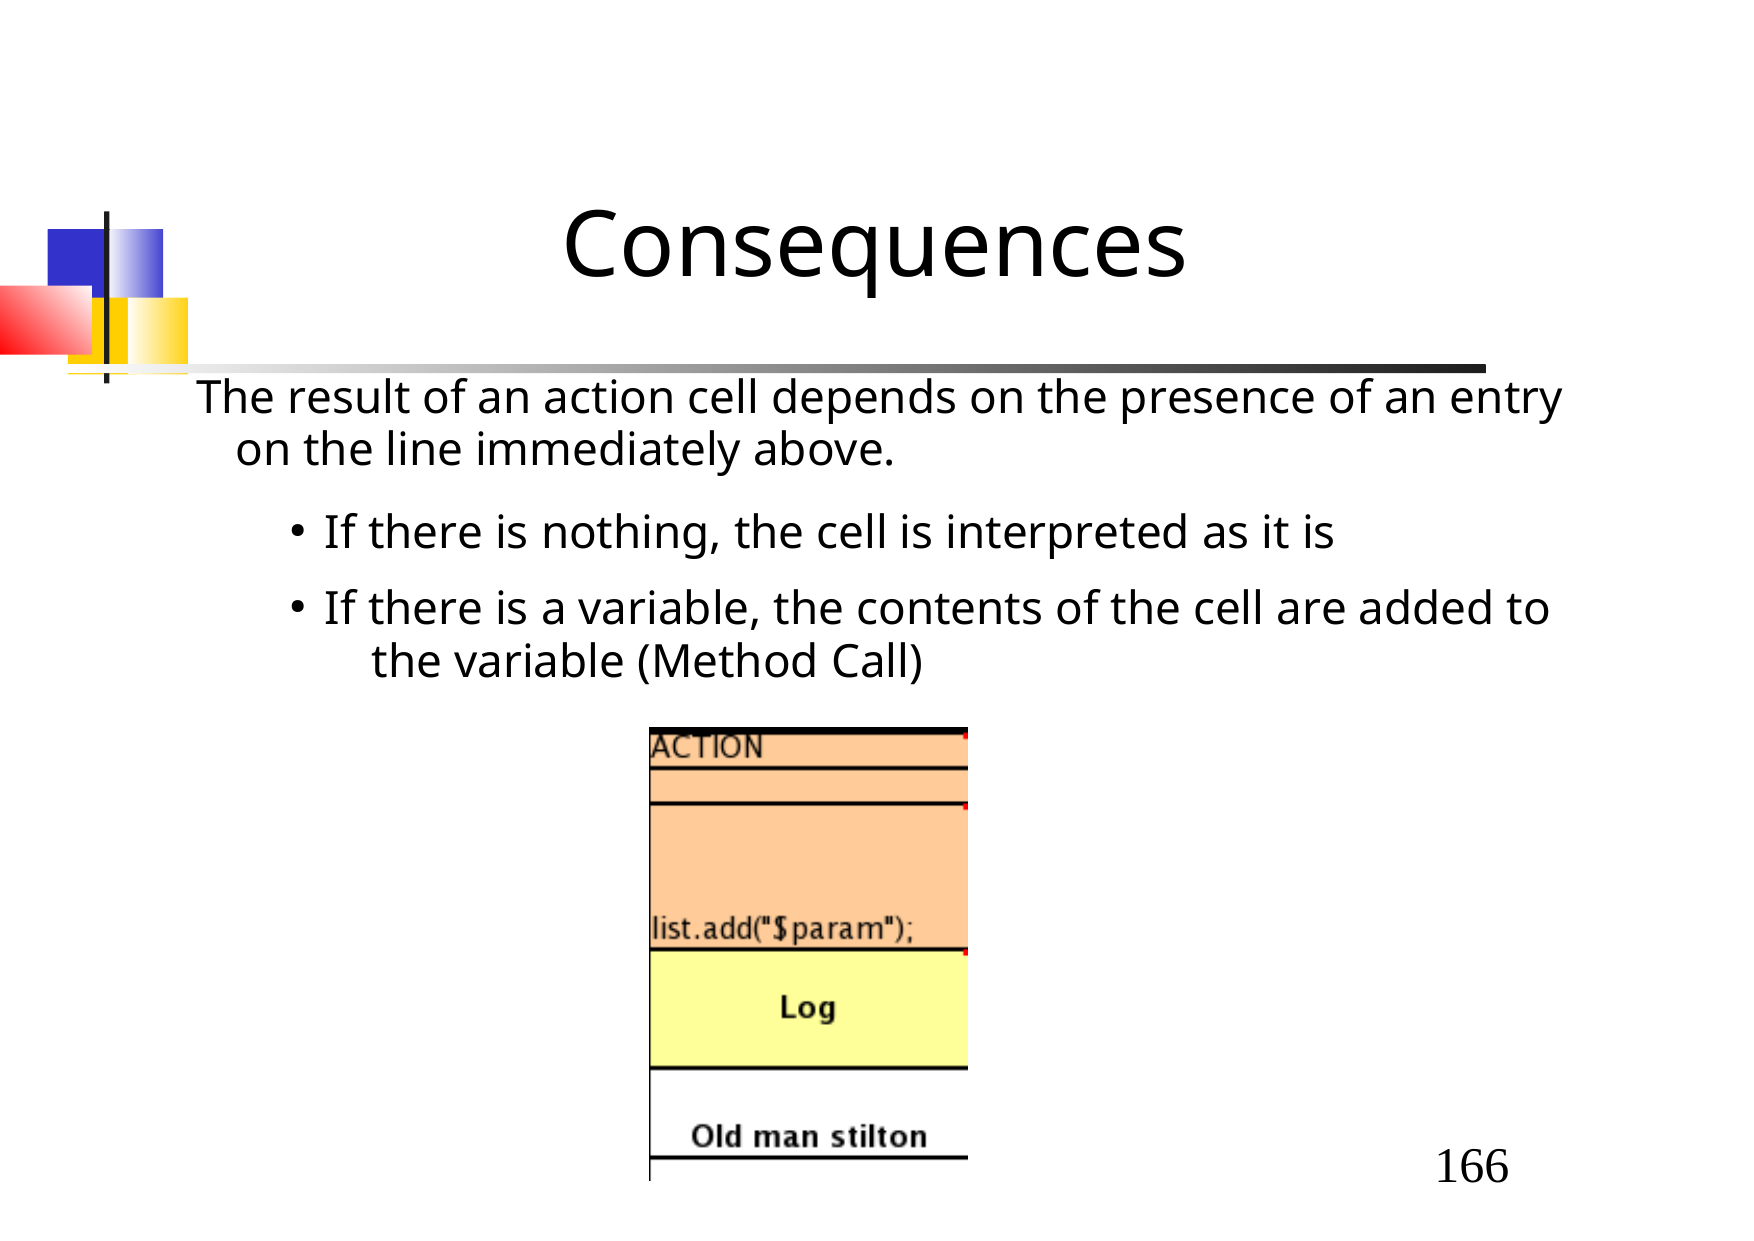

# Consequences
 The result of an action cell depends on the presence of an entry on the line immediately above.
If there is nothing, the cell is interpreted as it is
If there is a variable, the contents of the cell are added to the variable (Method Call)